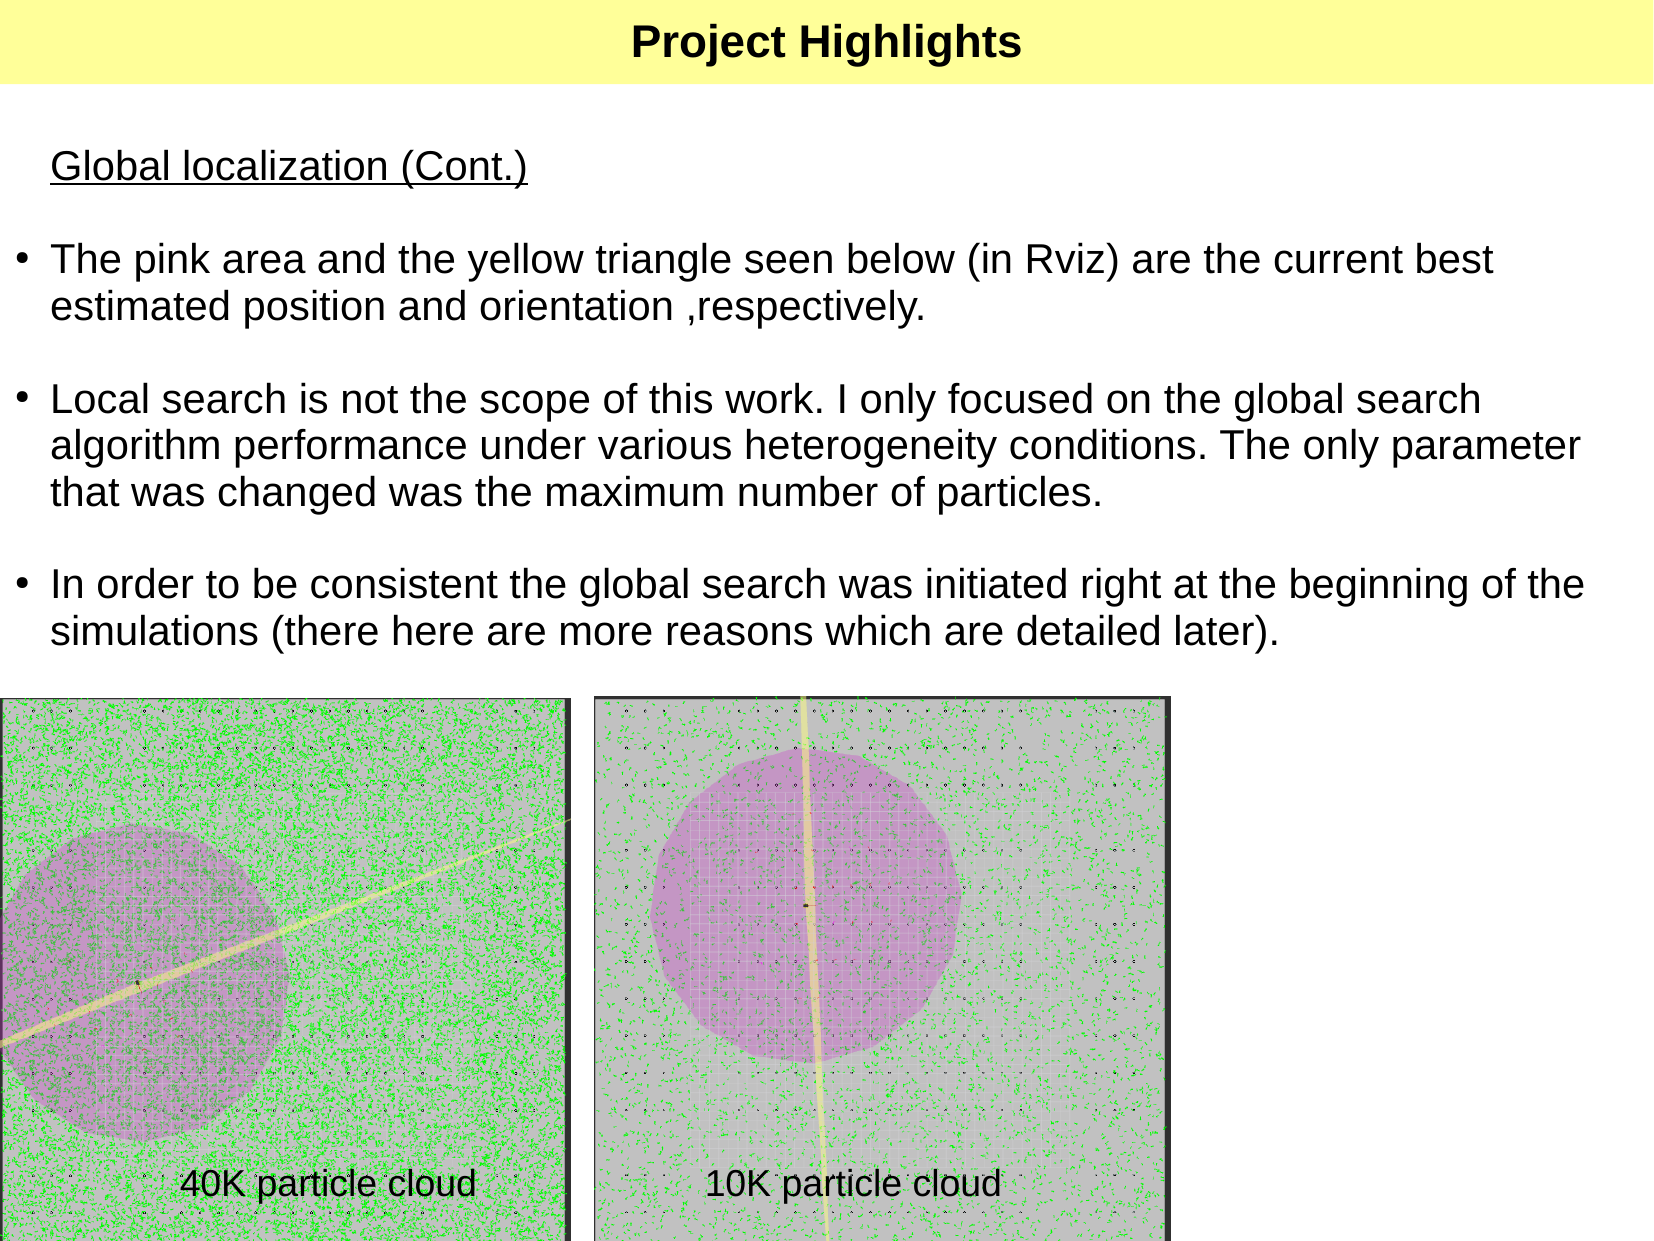

# Project Highlights
Global localization (Cont.)
The pink area and the yellow triangle seen below (in Rviz) are the current best estimated position and orientation ,respectively.
Local search is not the scope of this work. I only focused on the global search algorithm performance under various heterogeneity conditions. The only parameter that was changed was the maximum number of particles.
In order to be consistent the global search was initiated right at the beginning of the simulations (there here are more reasons which are detailed later).
40K particle cloud
10K particle cloud